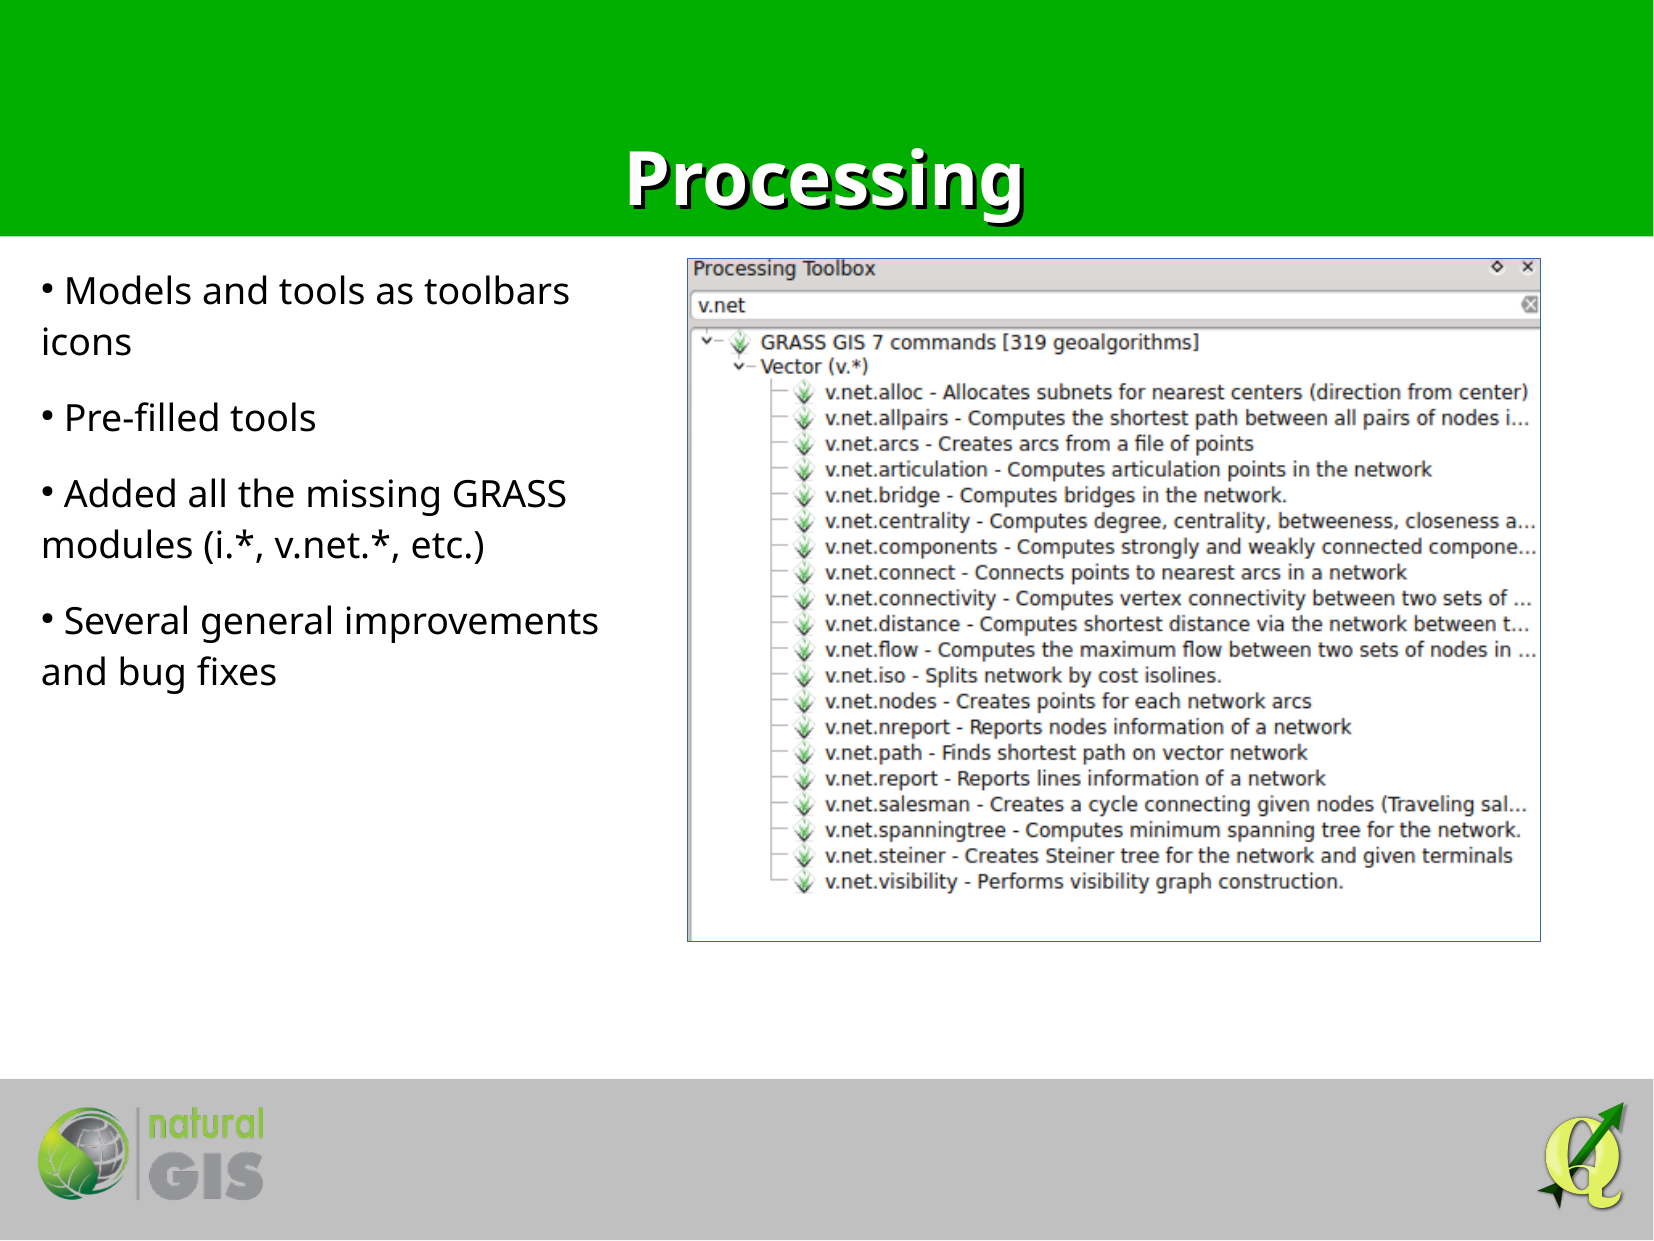

Processing
 Models and tools as toolbars icons
 Pre-filled tools
 Added all the missing GRASS modules (i.*, v.net.*, etc.)
 Several general improvements and bug fixes